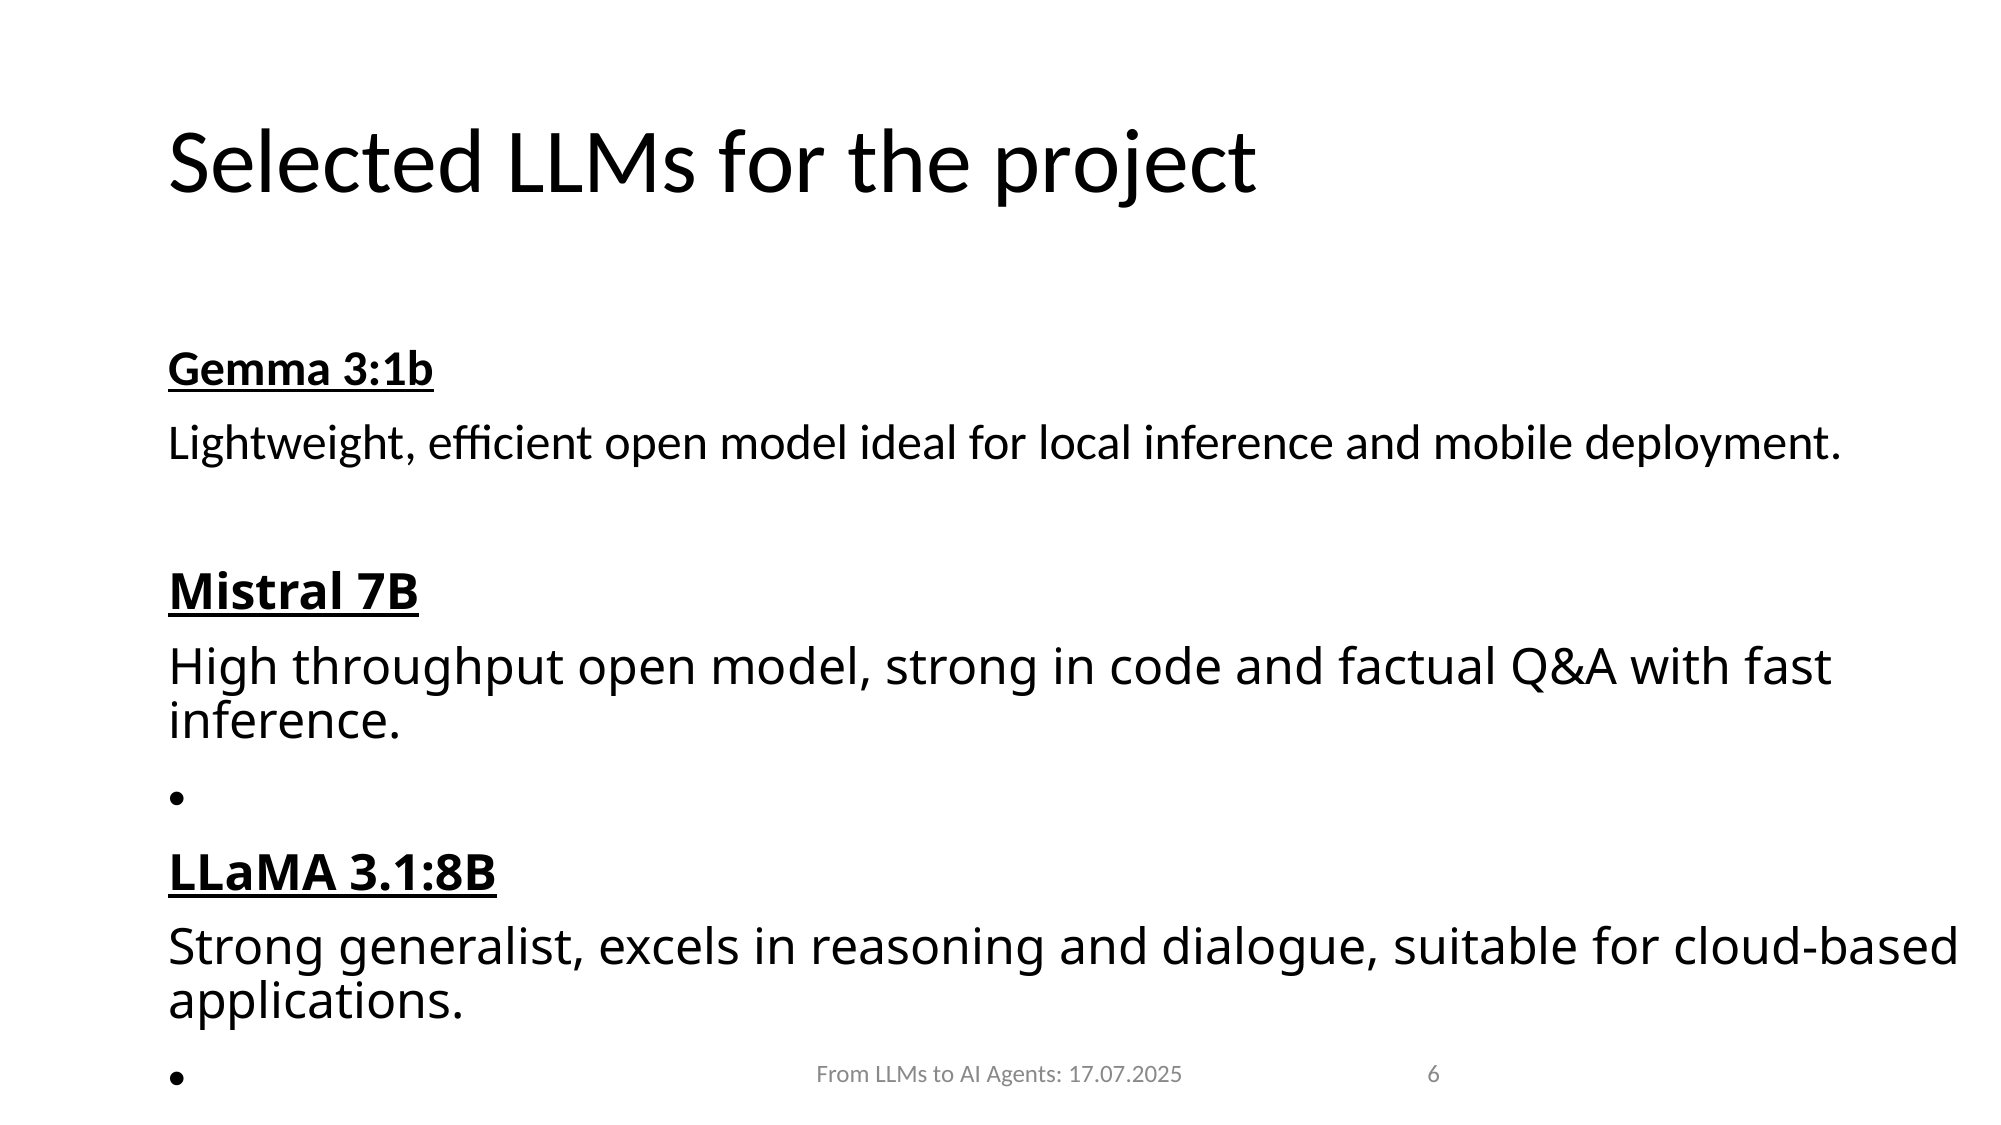

Selected LLMs for the project
Gemma 3:1b
Lightweight, efficient open model ideal for local inference and mobile deployment.
Mistral 7B
High throughput open model, strong in code and factual Q&A with fast inference.
LLaMA 3.1:8B
Strong generalist, excels in reasoning and dialogue, suitable for cloud-based applications.
From LLMs to AI Agents: 17.07.2025